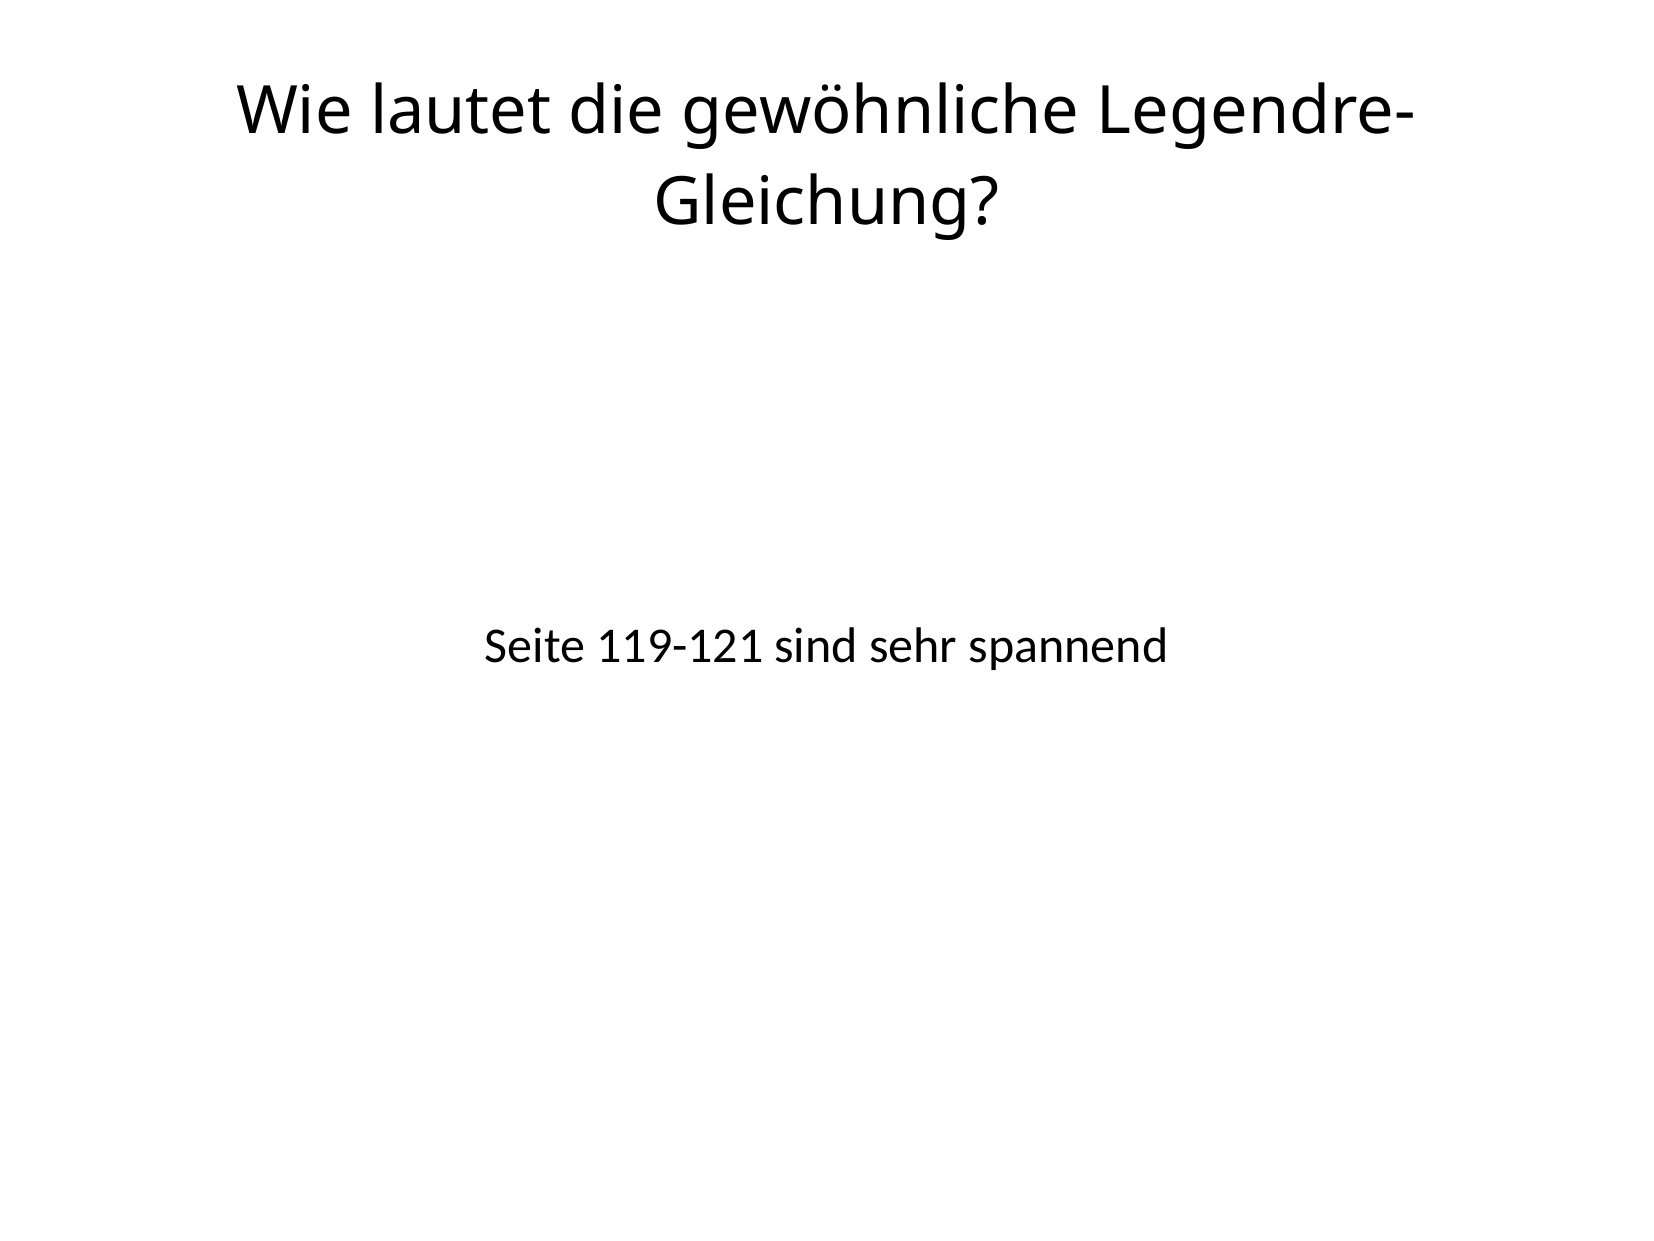

# Wie lautet die gewöhnliche Legendre-Gleichung?
Seite 119-121 sind sehr spannend